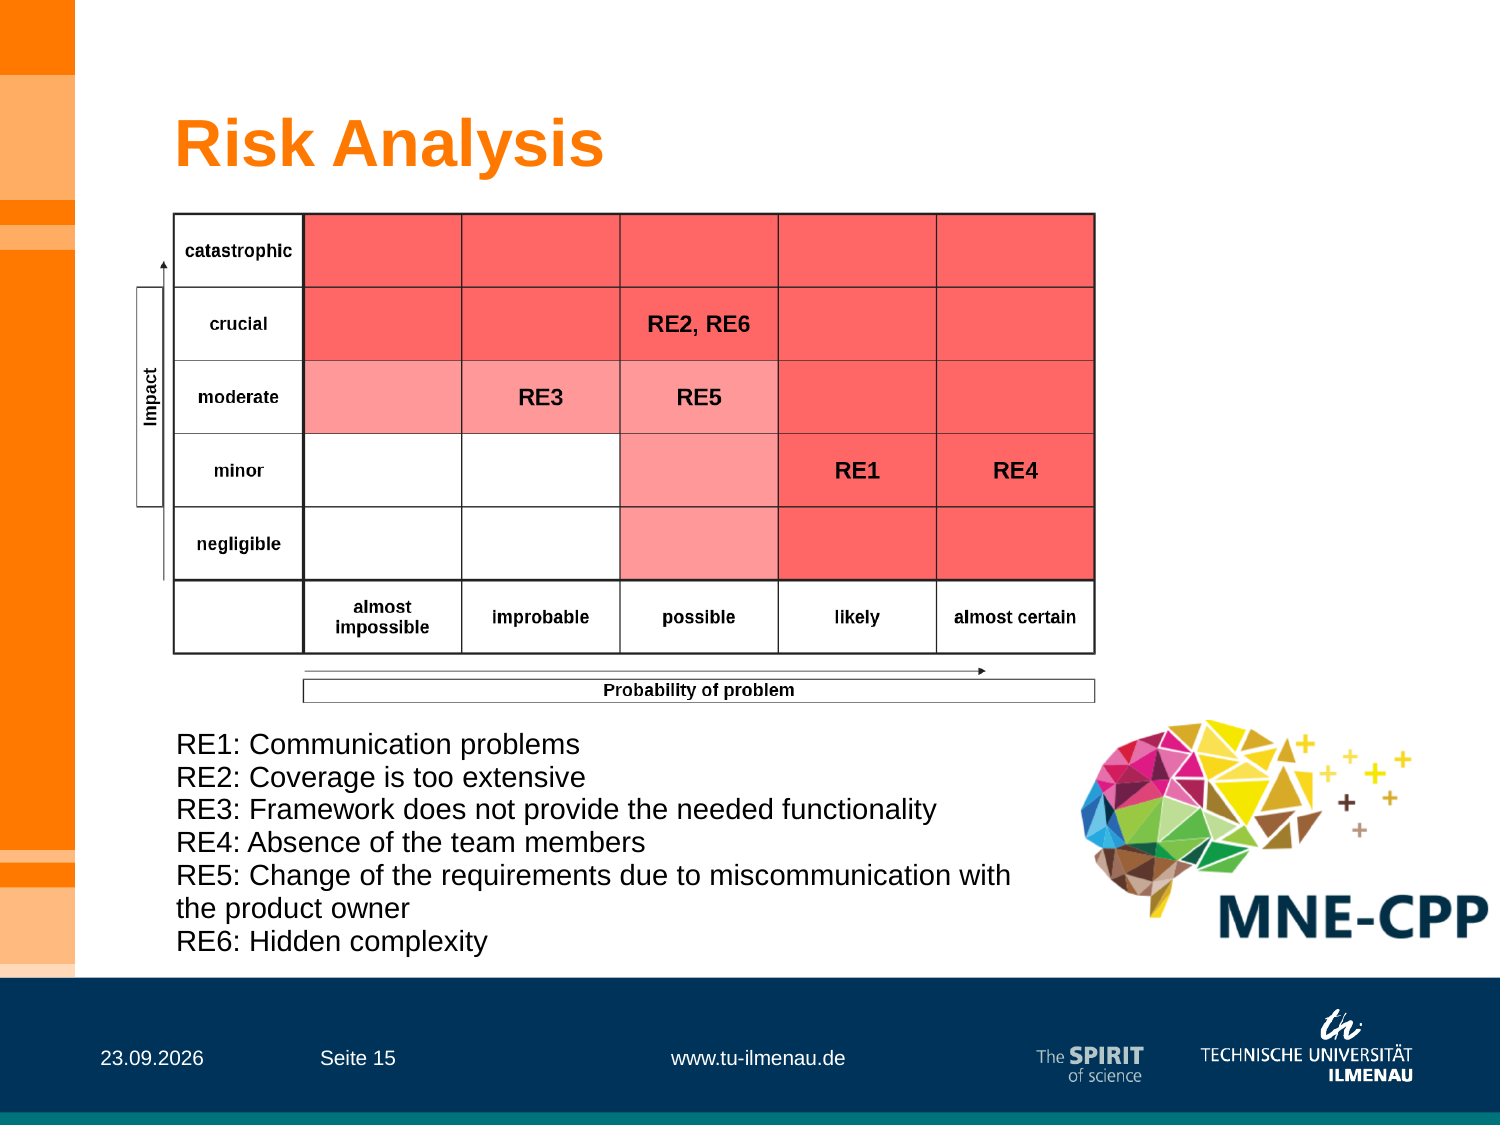

Risk Analysis
RE1: Communication problems
RE2: Coverage is too extensive
RE3: Framework does not provide the needed functionality
RE4: Absence of the team members
RE5: Change of the requirements due to miscommunication with the product owner
RE6: Hidden complexity
Seite
www.tu-ilmenau.de